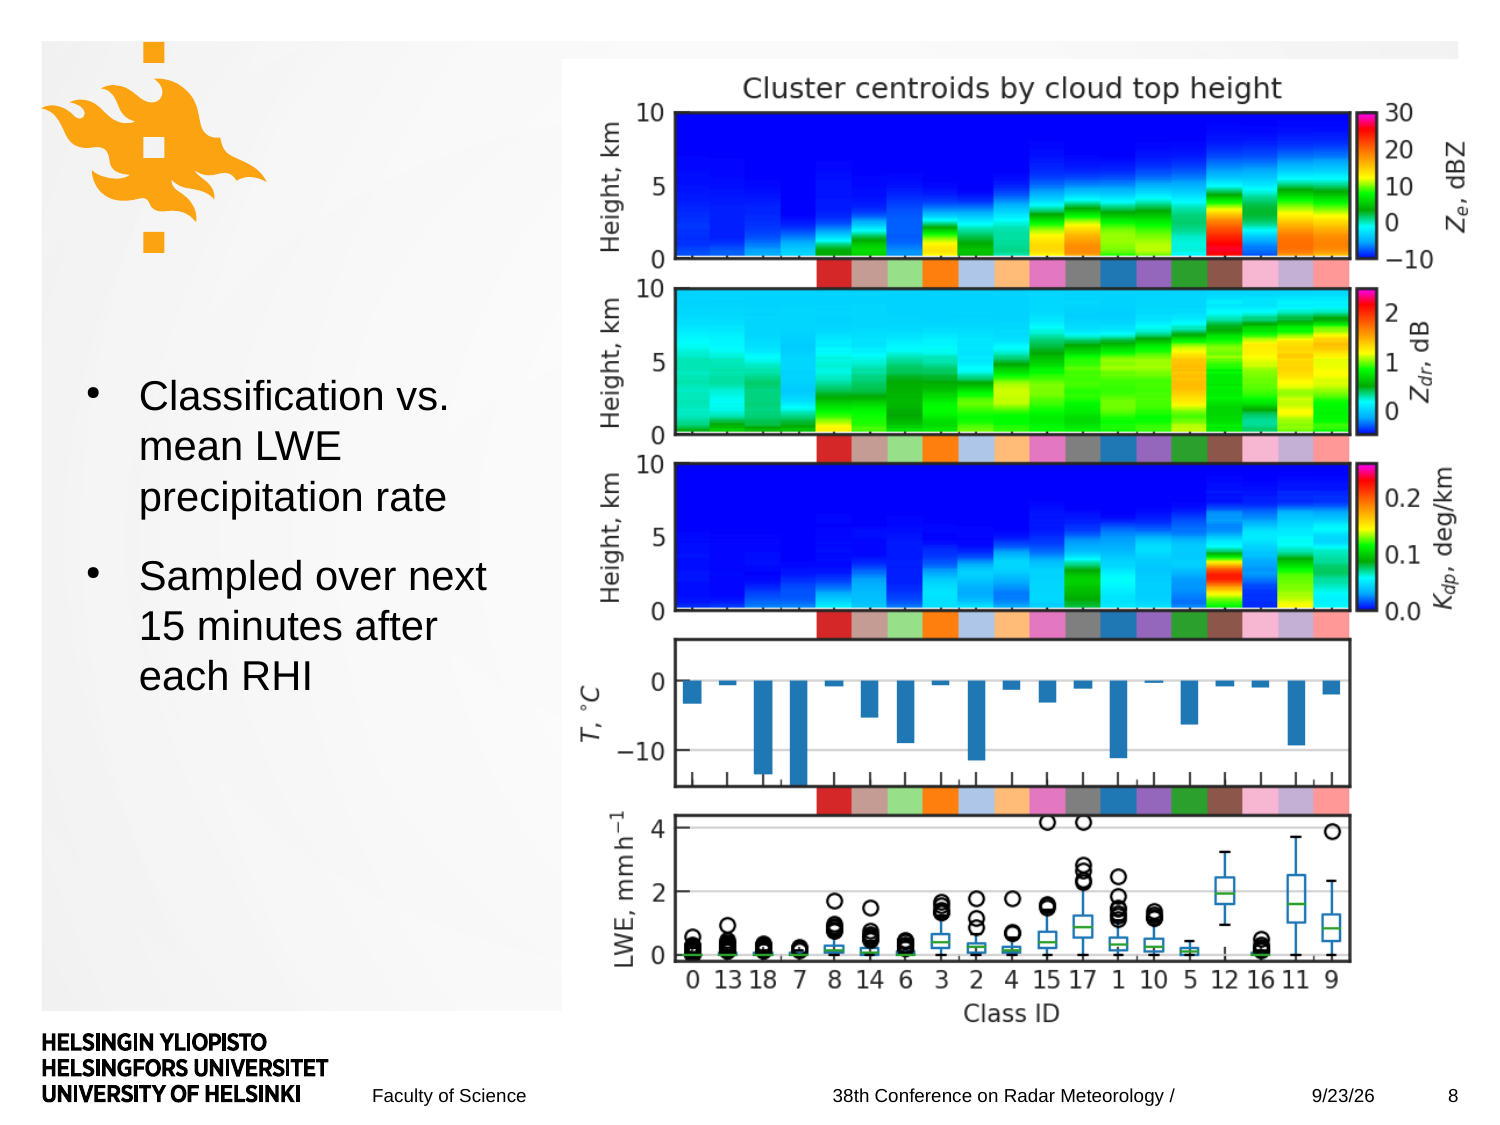

# Classification vs. mean LWE precipitation rate
Sampled over next 15 minutes after each RHI
8
alatunniste